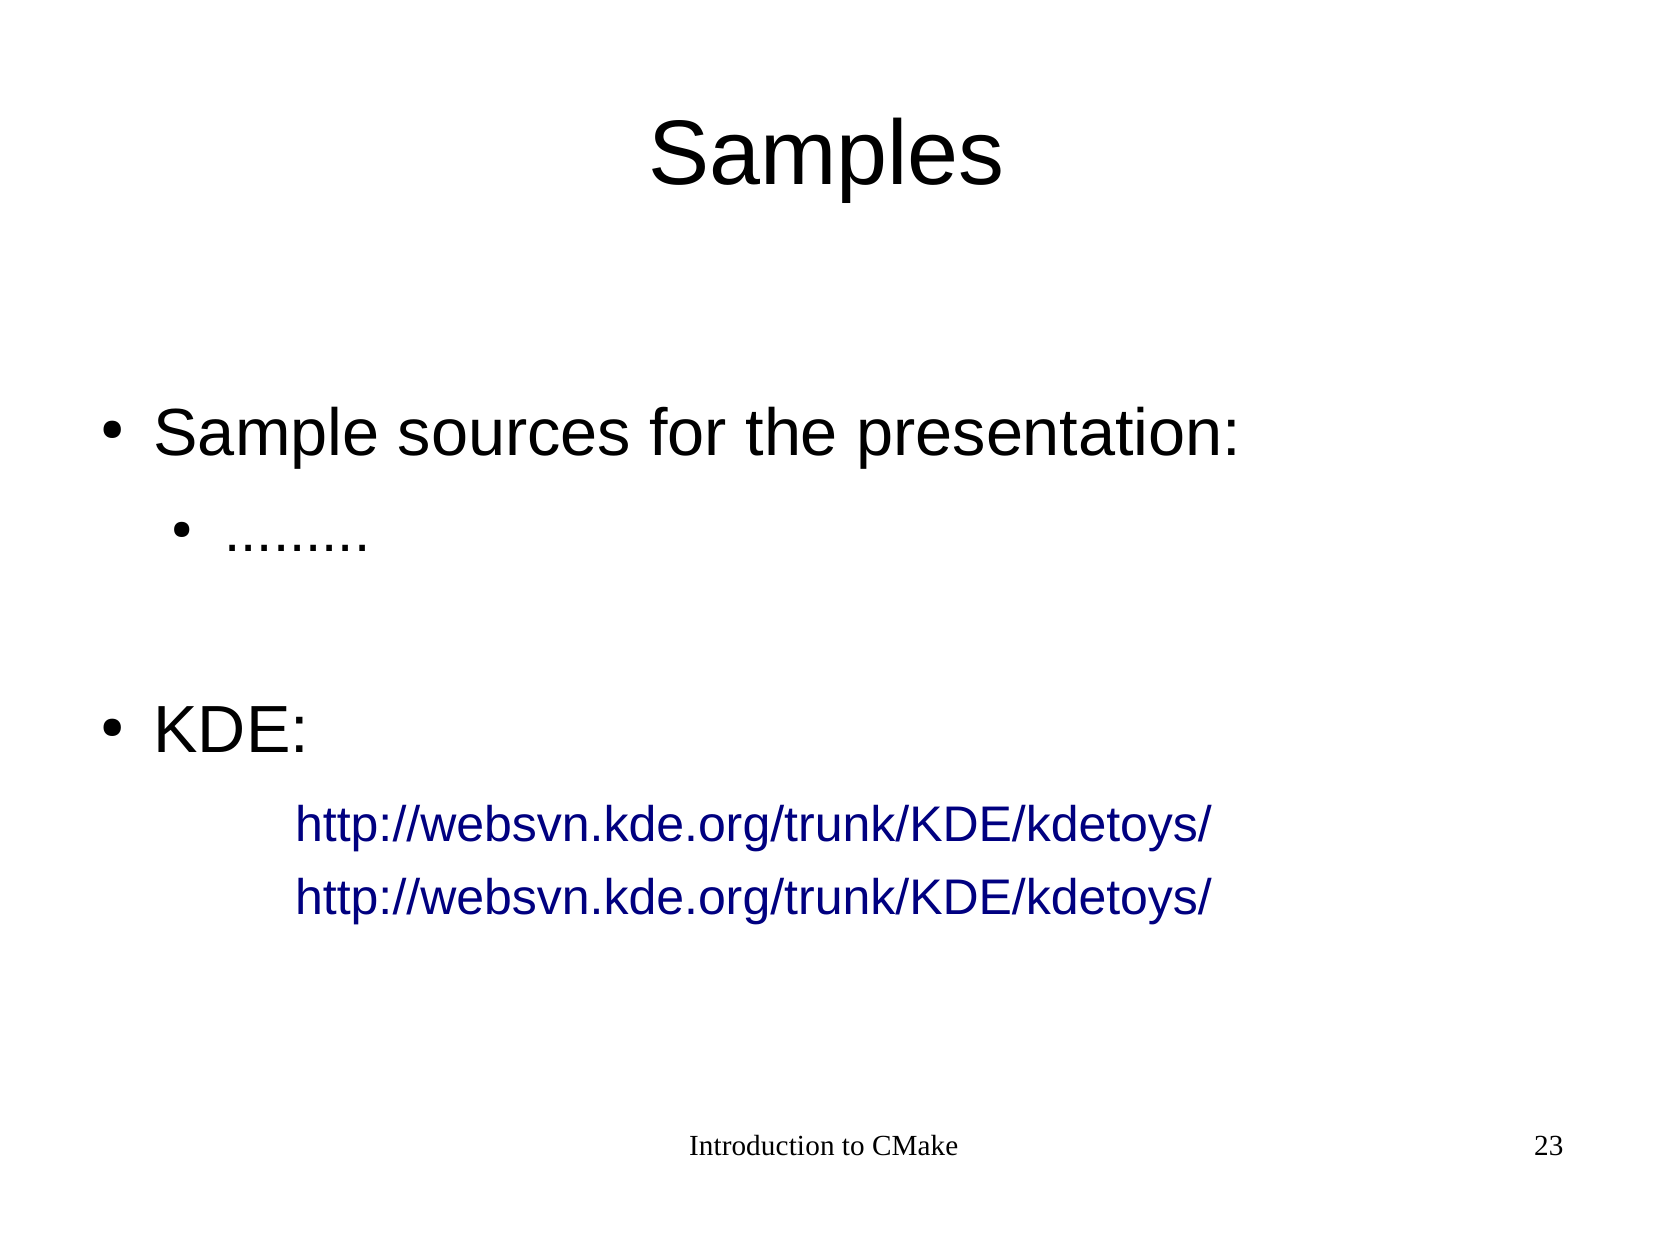

# Samples
Sample sources for the presentation:
.........
KDE:
http://websvn.kde.org/trunk/KDE/kdetoys/
http://websvn.kde.org/trunk/KDE/kdetoys/
Introduction to CMake
23